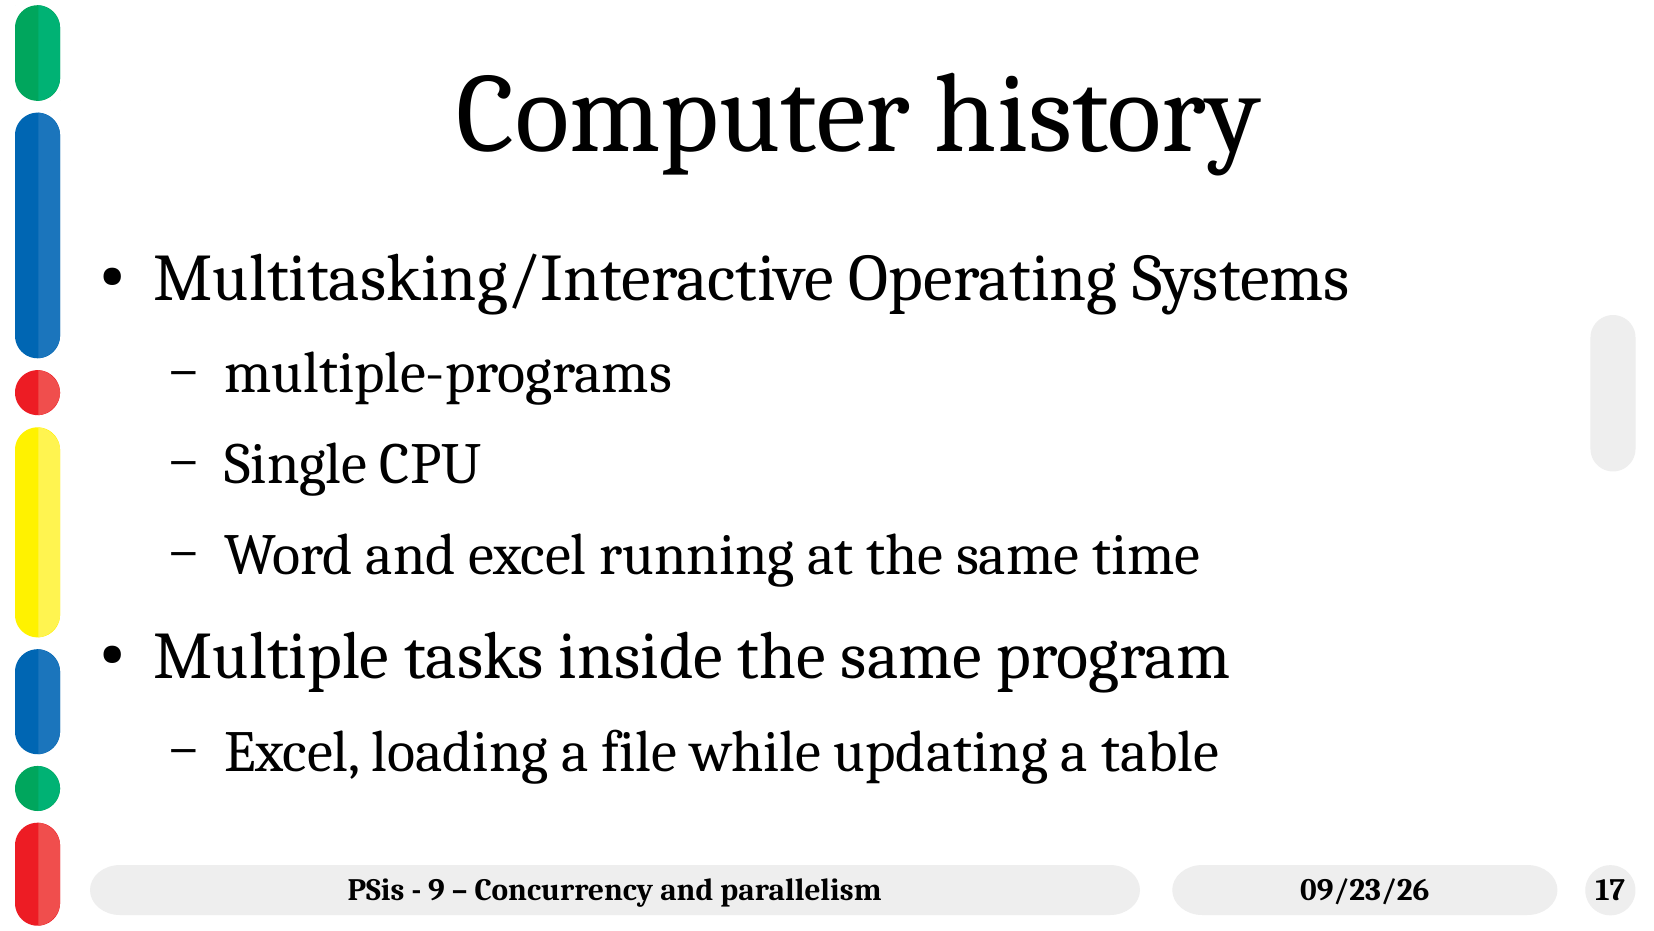

# Computer history
Multitasking/Interactive Operating Systems
multiple-programs
Single CPU
Word and excel running at the same time
Multiple tasks inside the same program
Excel, loading a file while updating a table
PSis - 9 – Concurrency and parallelism
17